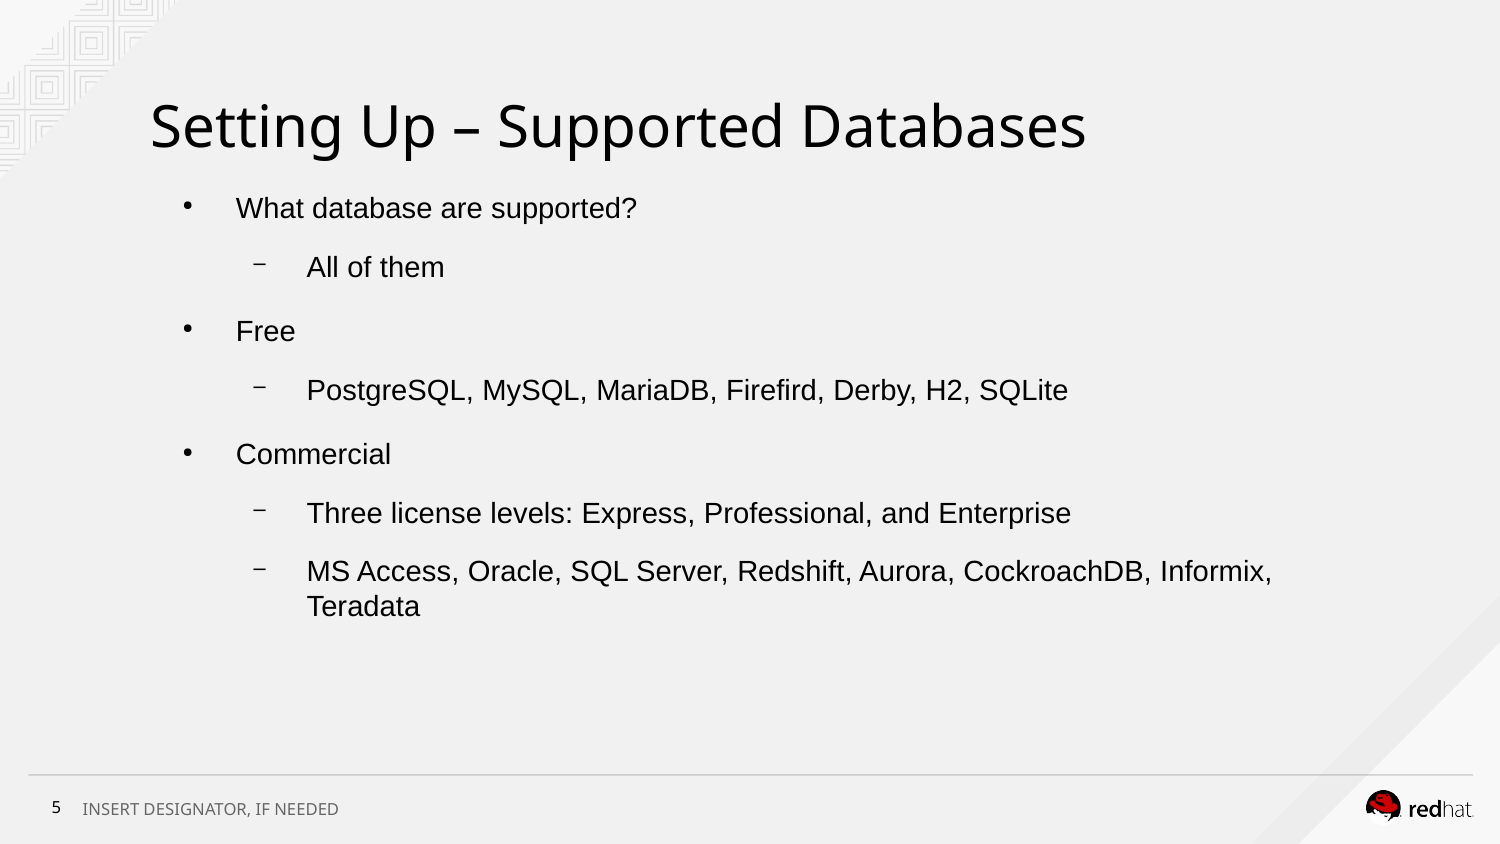

Setting Up – Supported Databases
# What database are supported?
All of them
Free
PostgreSQL, MySQL, MariaDB, Firefird, Derby, H2, SQLite
Commercial
Three license levels: Express, Professional, and Enterprise
MS Access, Oracle, SQL Server, Redshift, Aurora, CockroachDB, Informix, Teradata